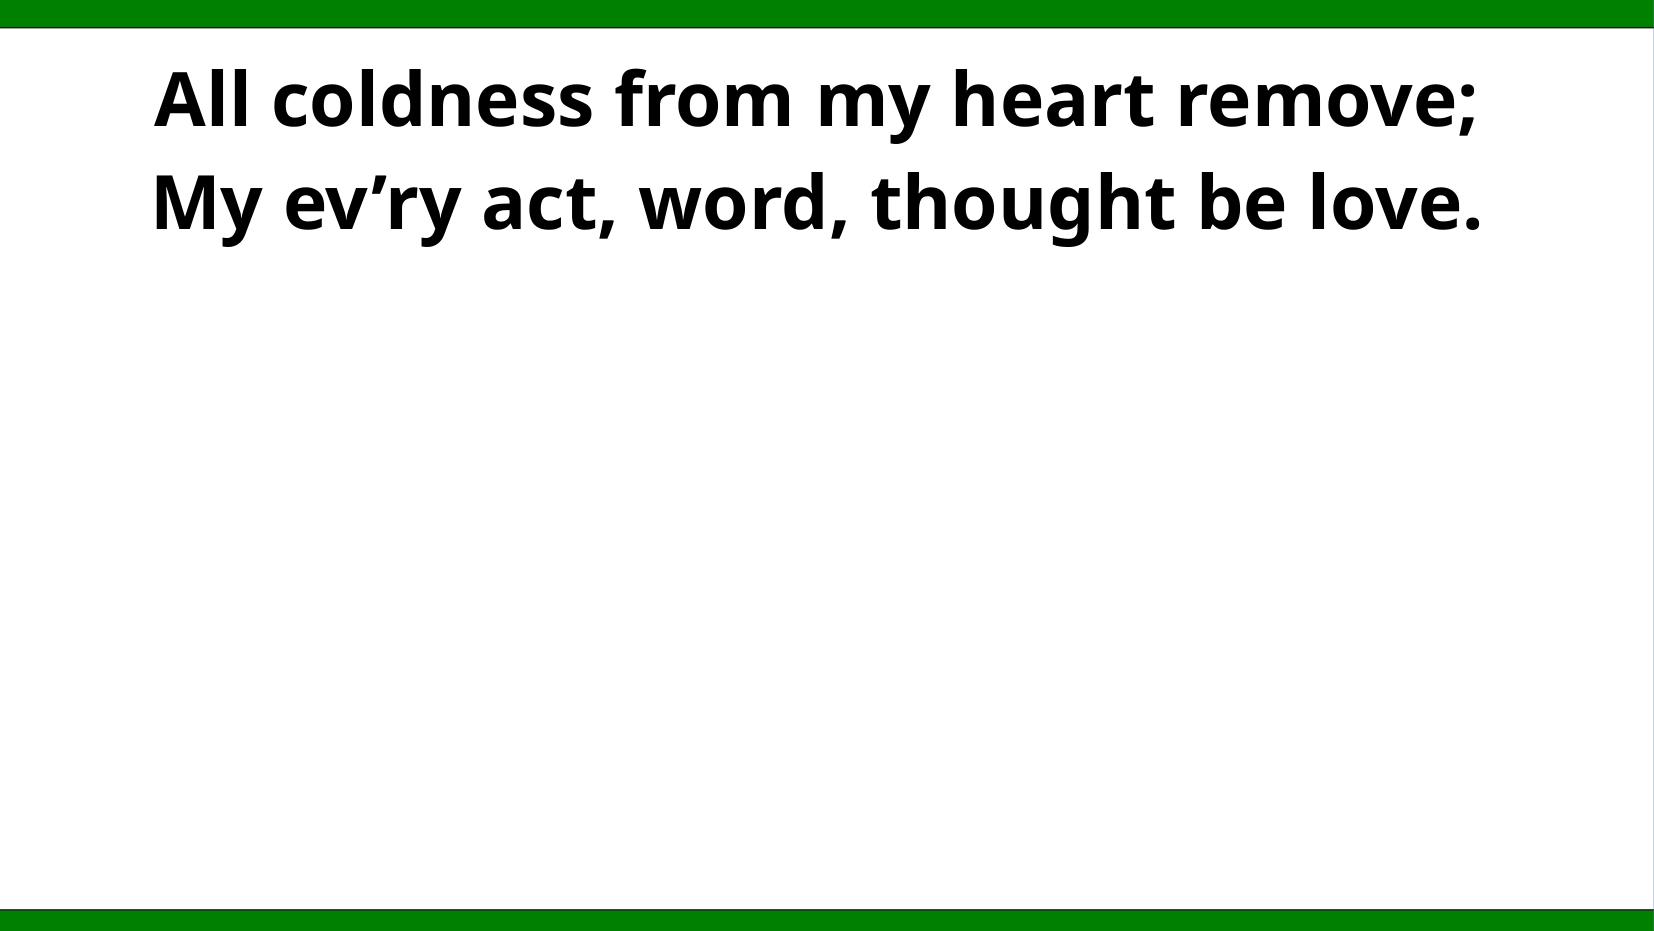

All coldness from my heart remove;
My ev’ry act, word, thought be love.